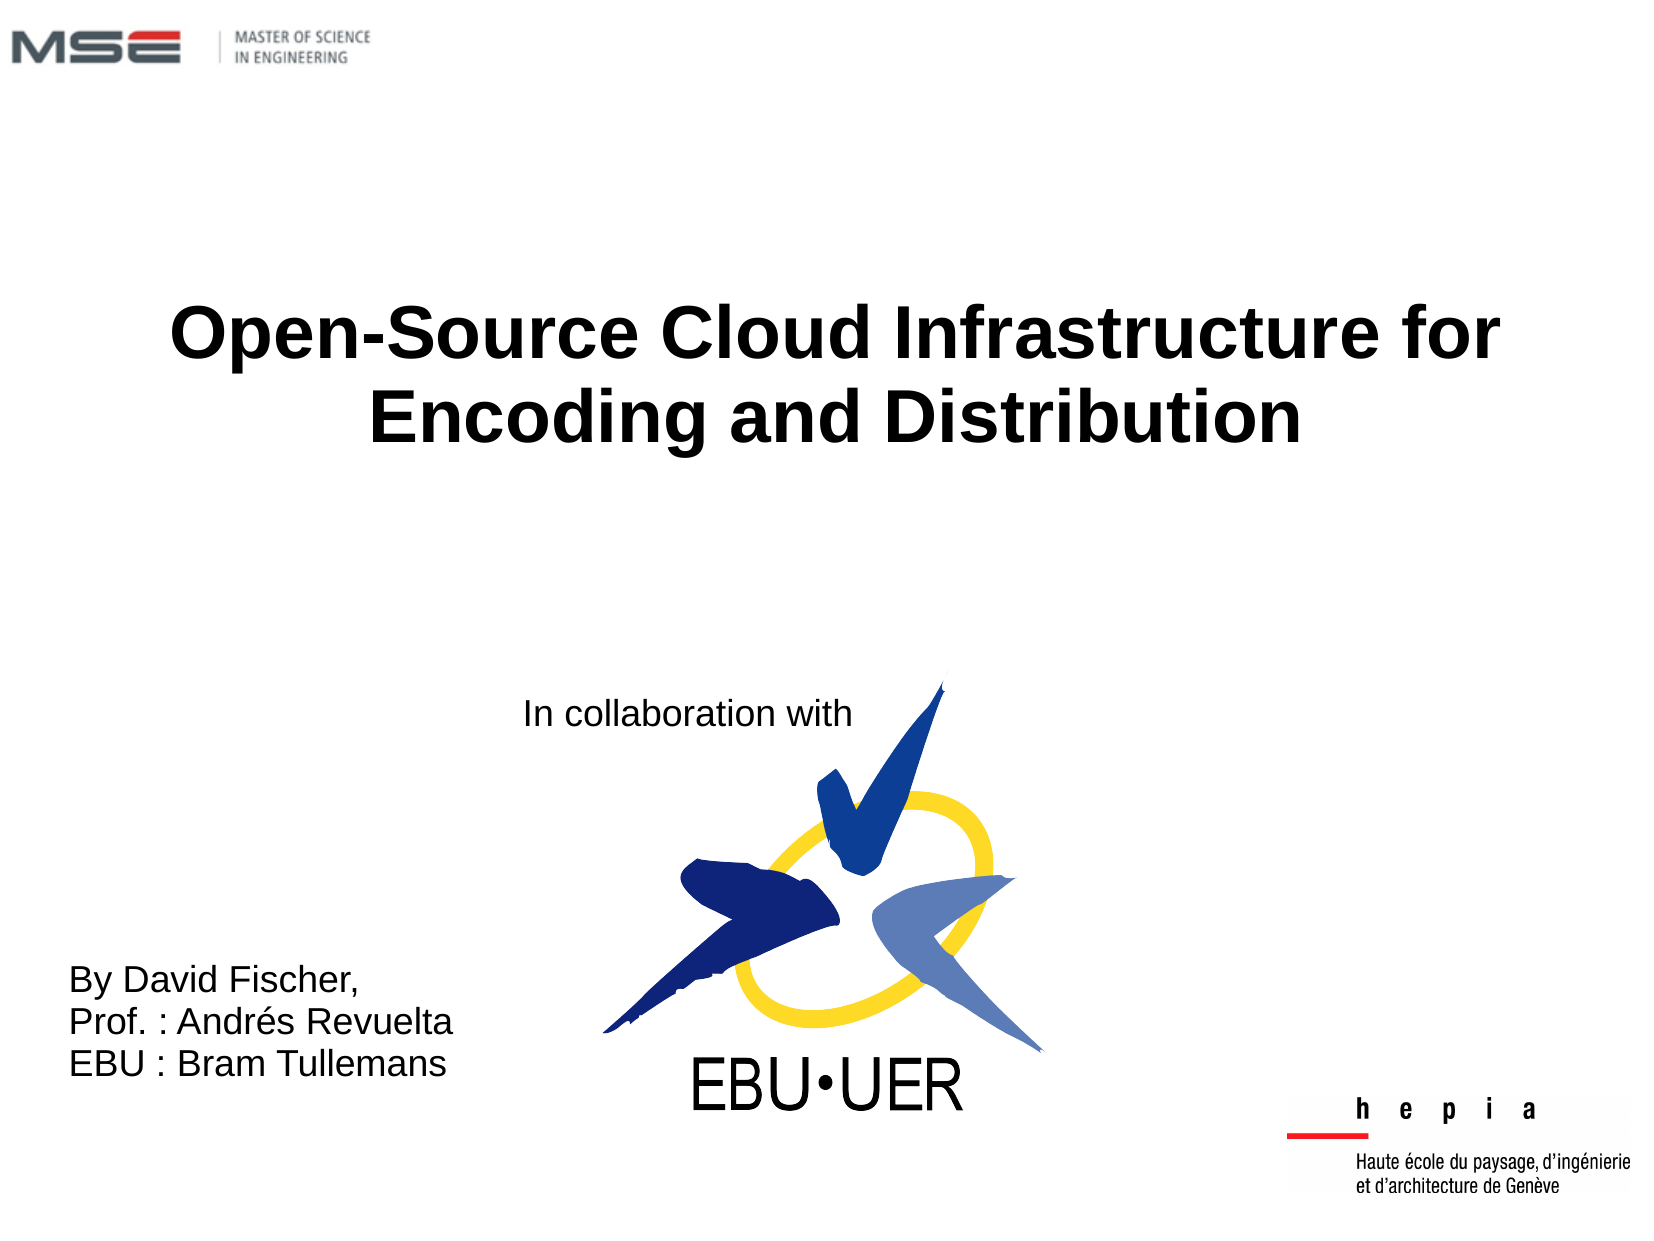

Open-Source Cloud Infrastructure for
Encoding and Distribution
In collaboration with
By David Fischer,
Prof. : Andrés Revuelta
EBU : Bram Tullemans